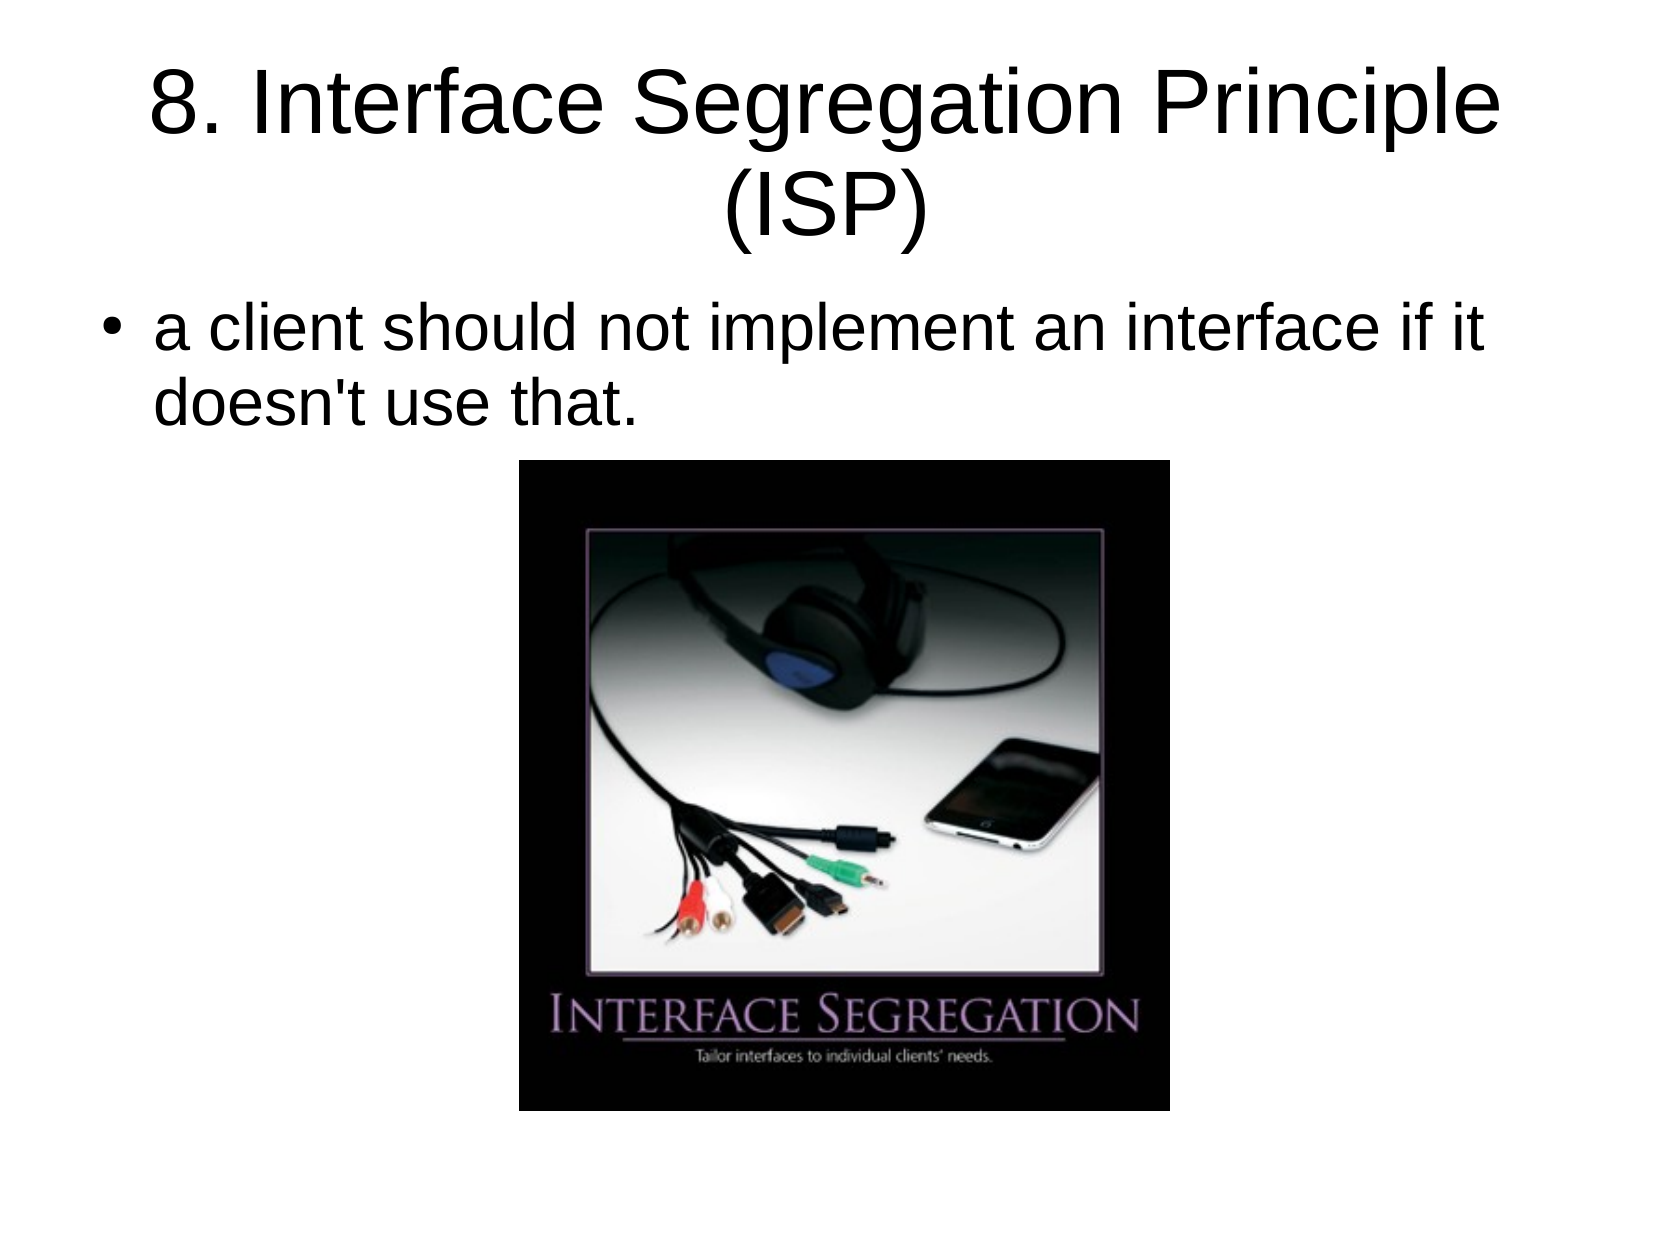

# 8. Interface Segregation Principle (ISP)
a client should not implement an interface if it doesn't use that.